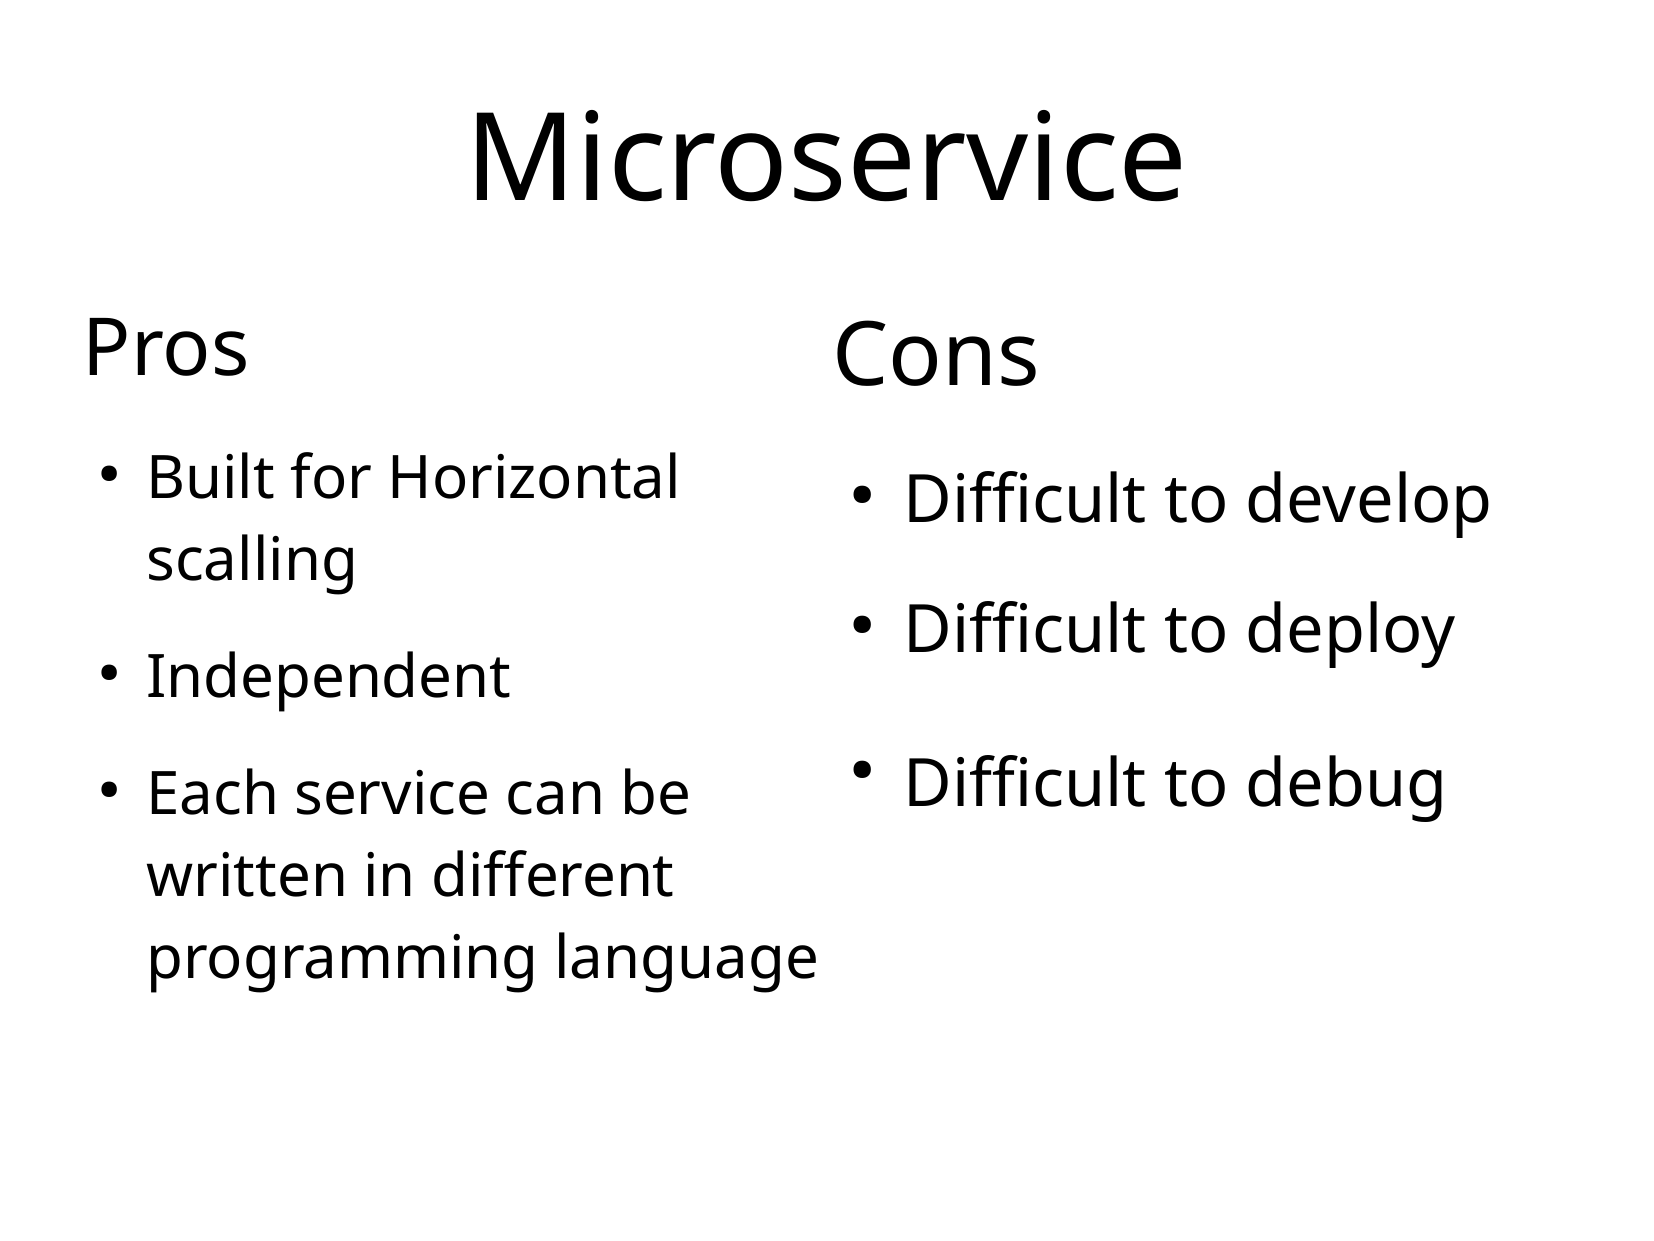

# Microservice
Pros
Built for Horizontal scalling
Independent
Each service can be written in different programming language
Cons
Difficult to develop
Difficult to deploy
Difficult to debug